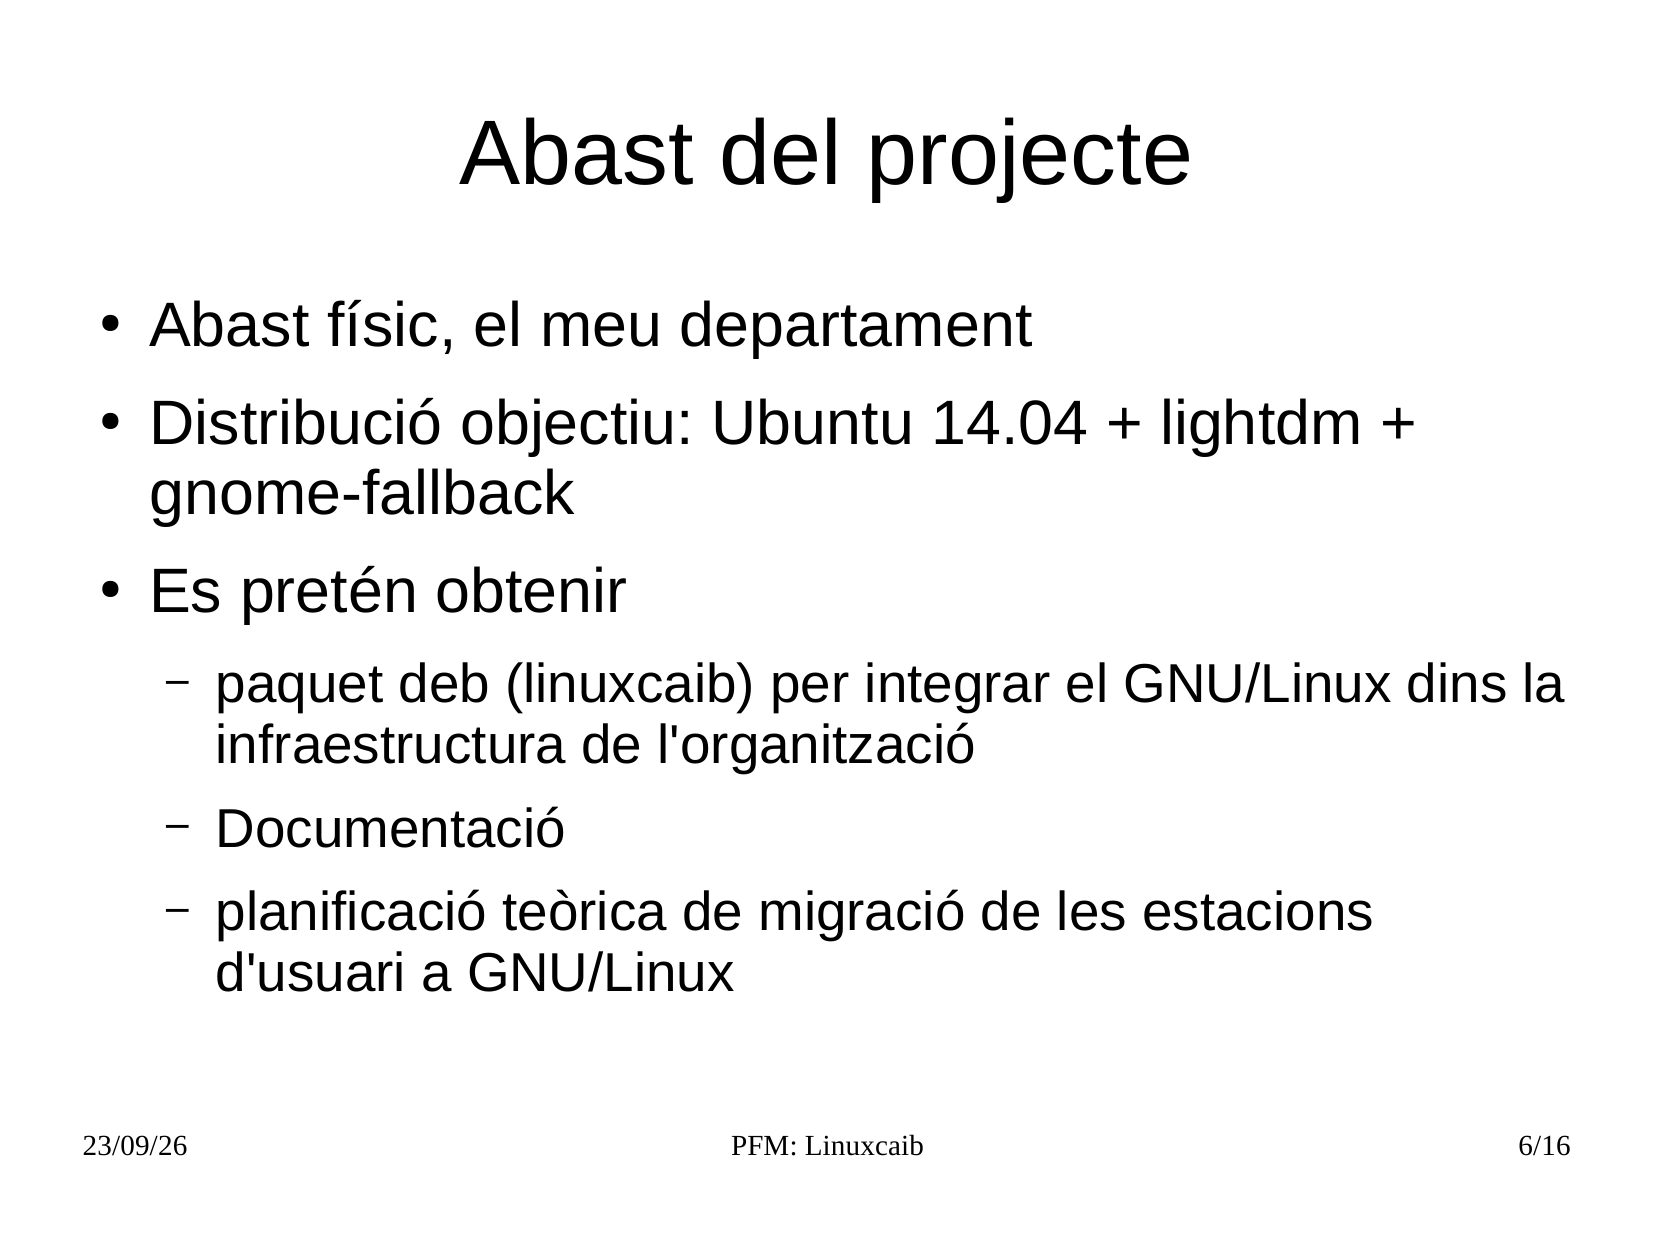

# Abast del projecte
Abast físic, el meu departament
Distribució objectiu: Ubuntu 14.04 + lightdm + gnome-fallback
Es pretén obtenir
paquet deb (linuxcaib) per integrar el GNU/Linux dins la infraestructura de l'organització
Documentació
planificació teòrica de migració de les estacions d'usuari a GNU/Linux
PFM: Linuxcaib
6